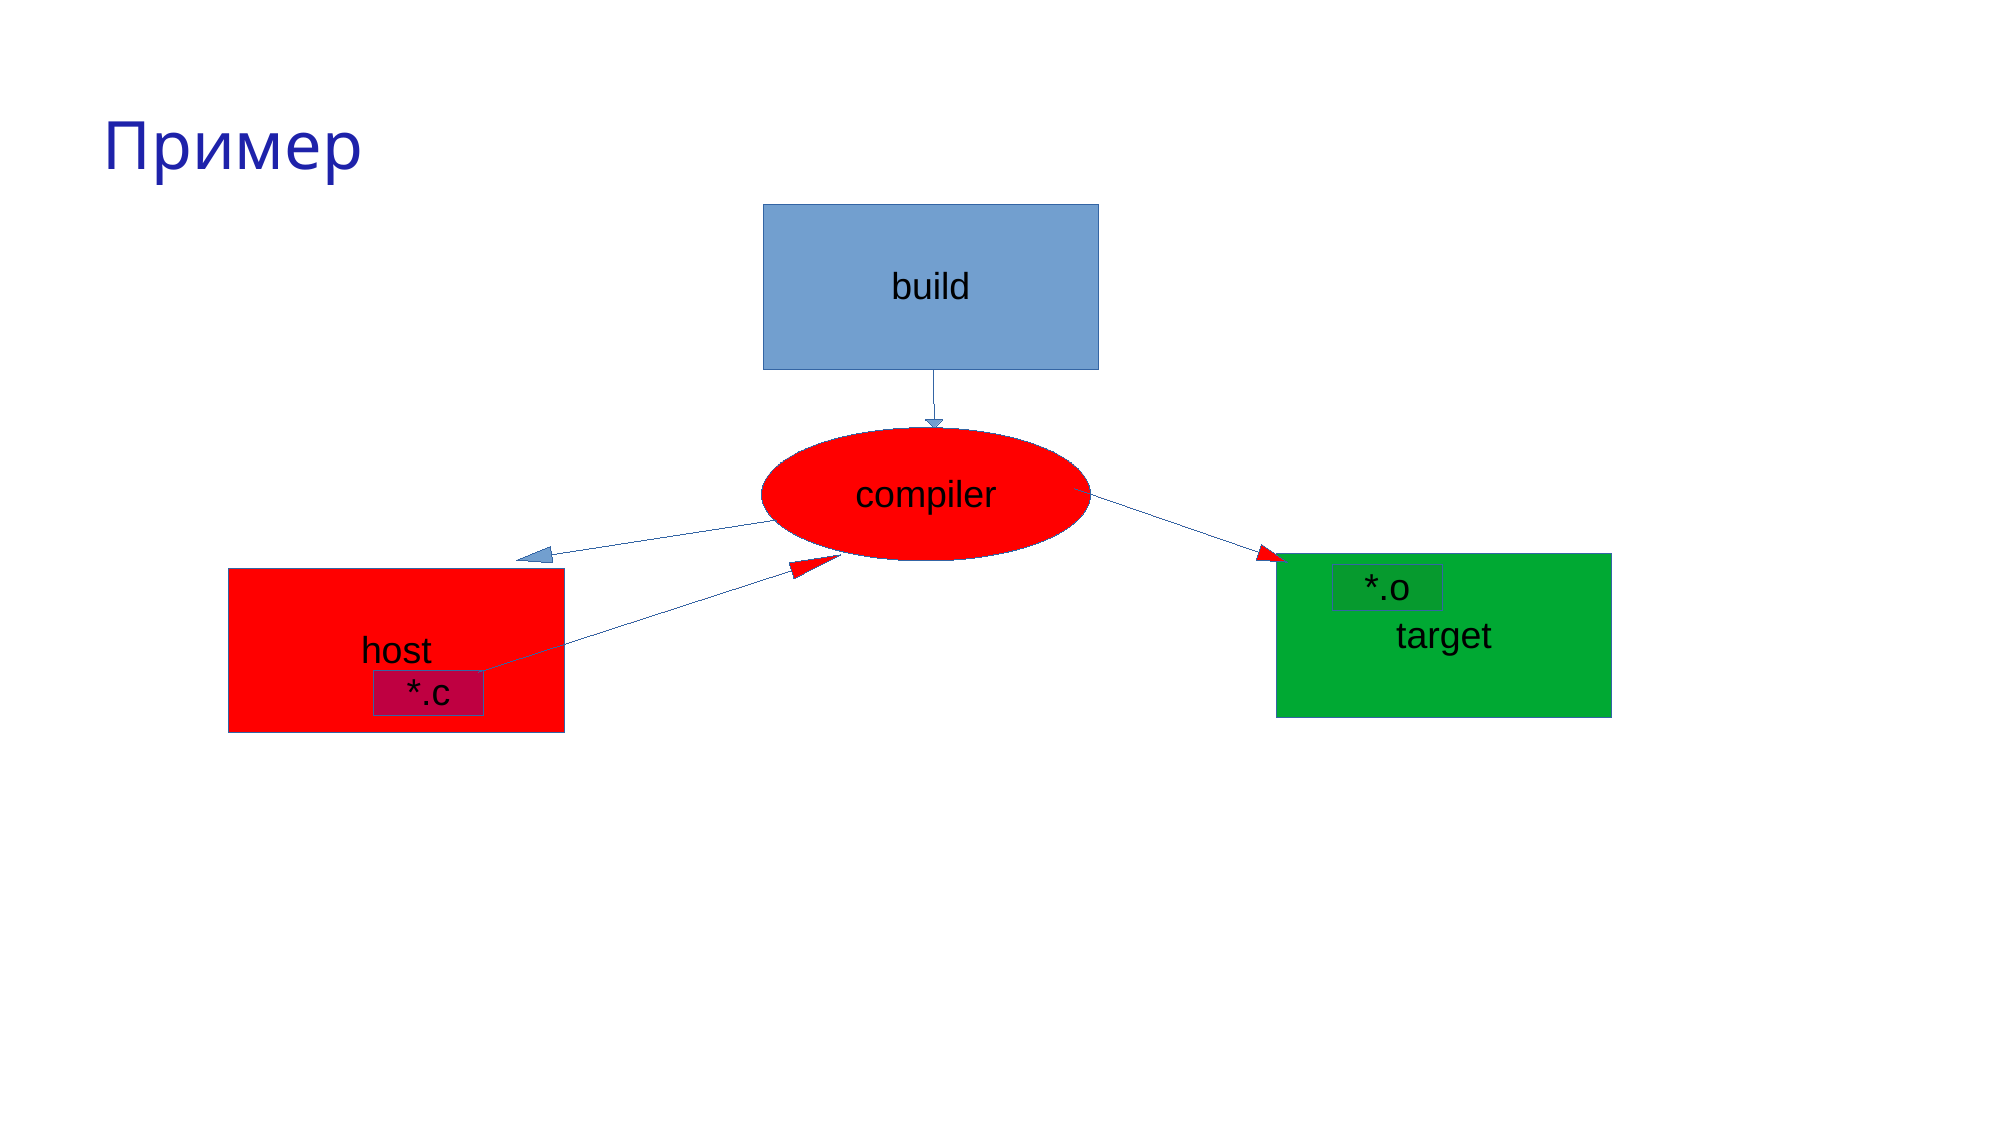

# Пример
build
compiler
target
*.o
host
*.c